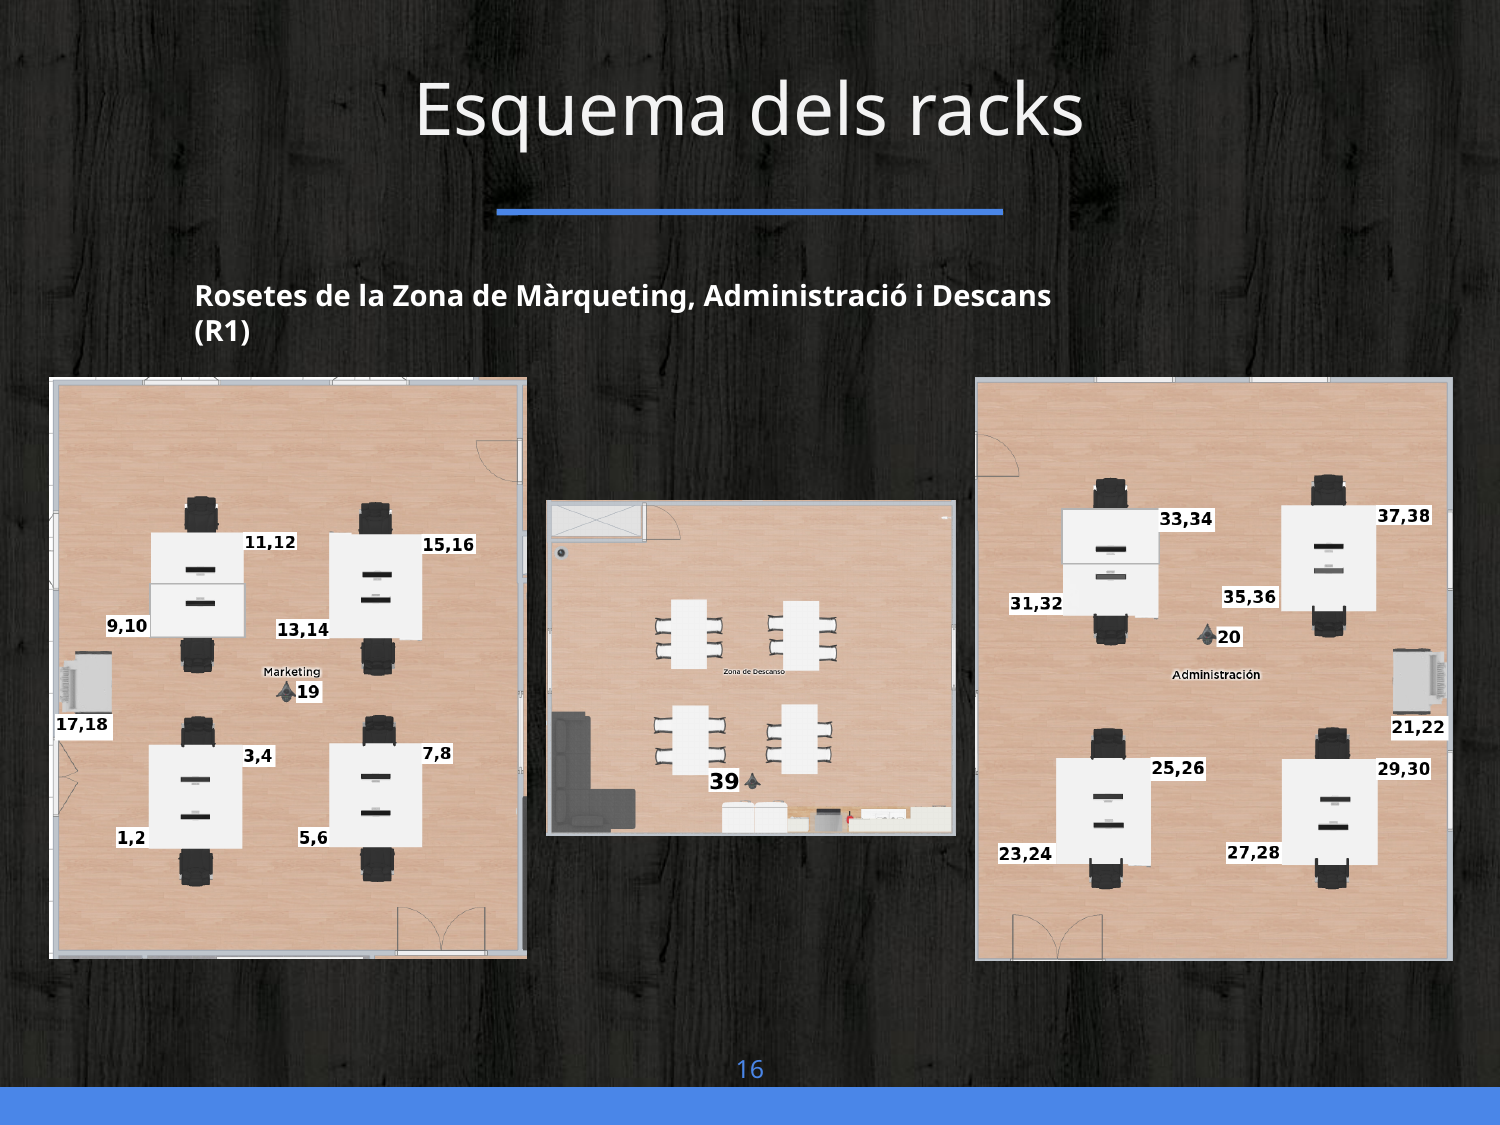

# Esquema dels racks
Rosetes de la Zona de Màrqueting, Administració i Descans (R1)
16